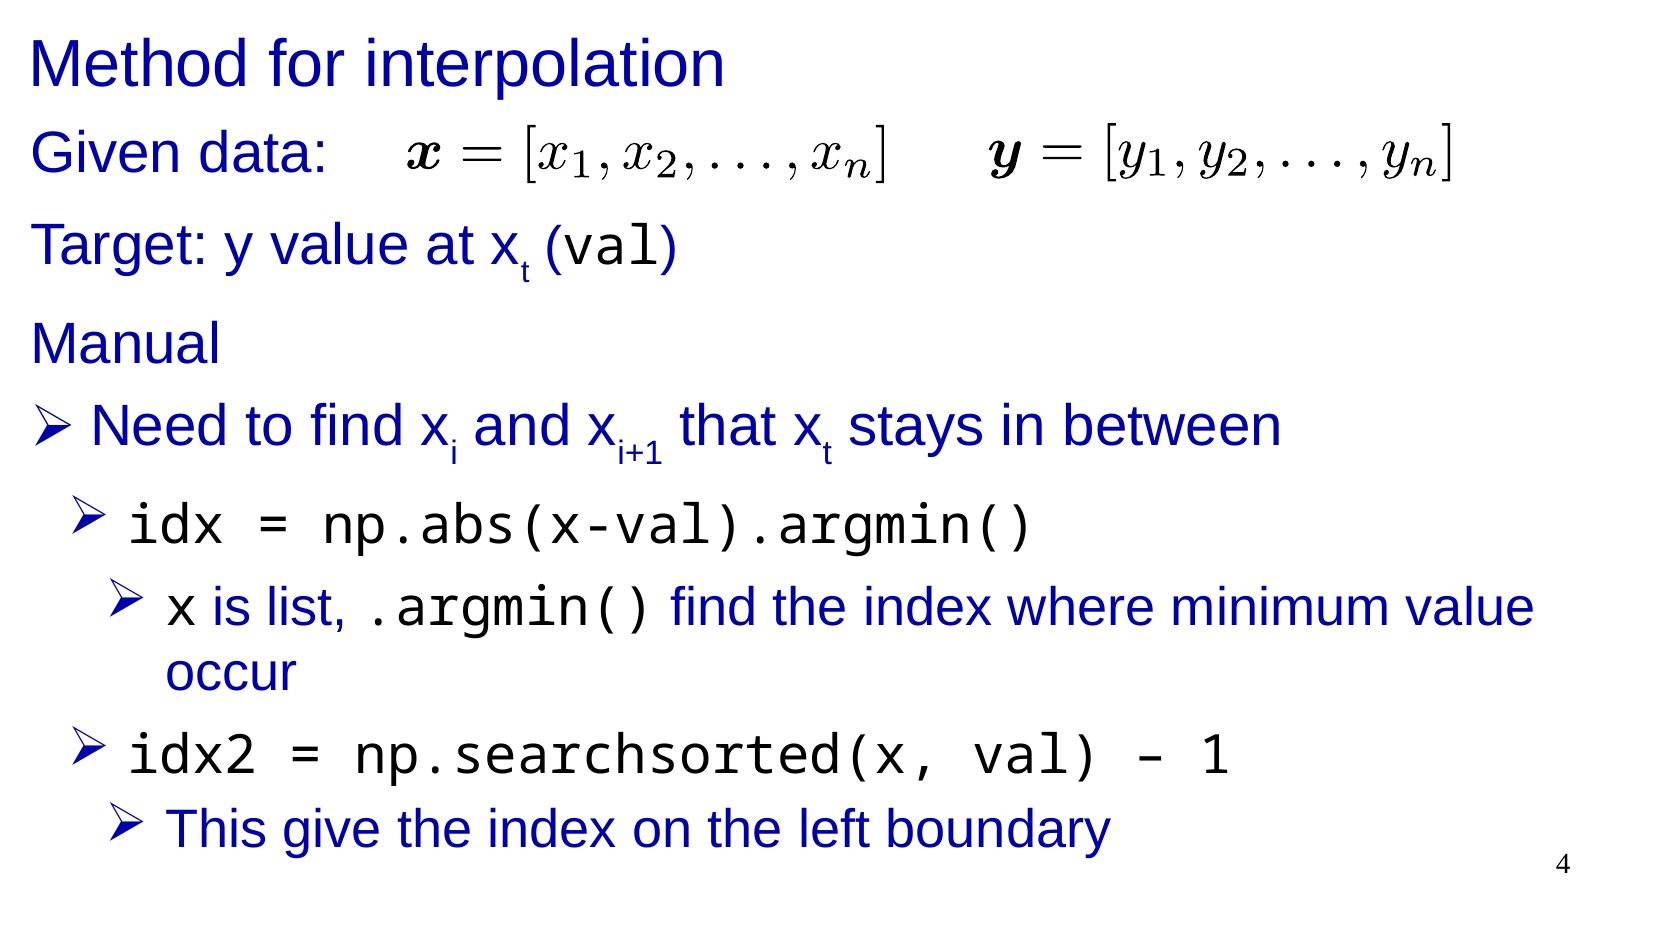

# Method for interpolation
Given data:
Target: y value at xt (val)
Manual
Need to find xi and xi+1 that xt stays in between
idx = np.abs(x-val).argmin()
x is list, .argmin() find the index where minimum value occur
idx2 = np.searchsorted(x, val) – 1
This give the index on the left boundary
4